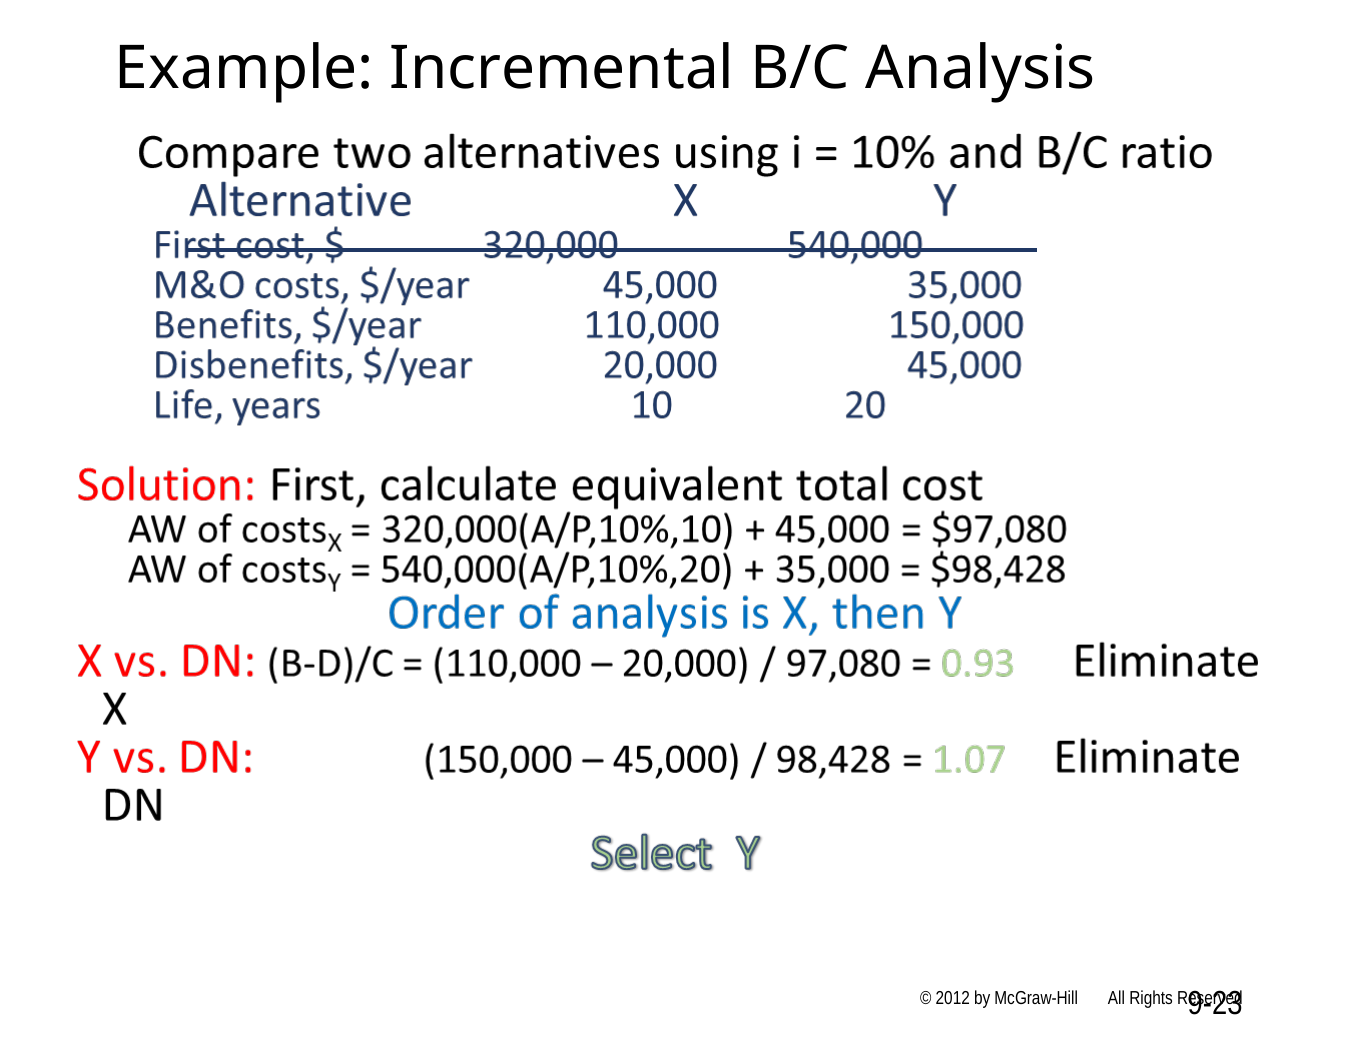

# Example: Incremental B/C Analysis
© 2012 by McGraw-Hill All Rights Reserved